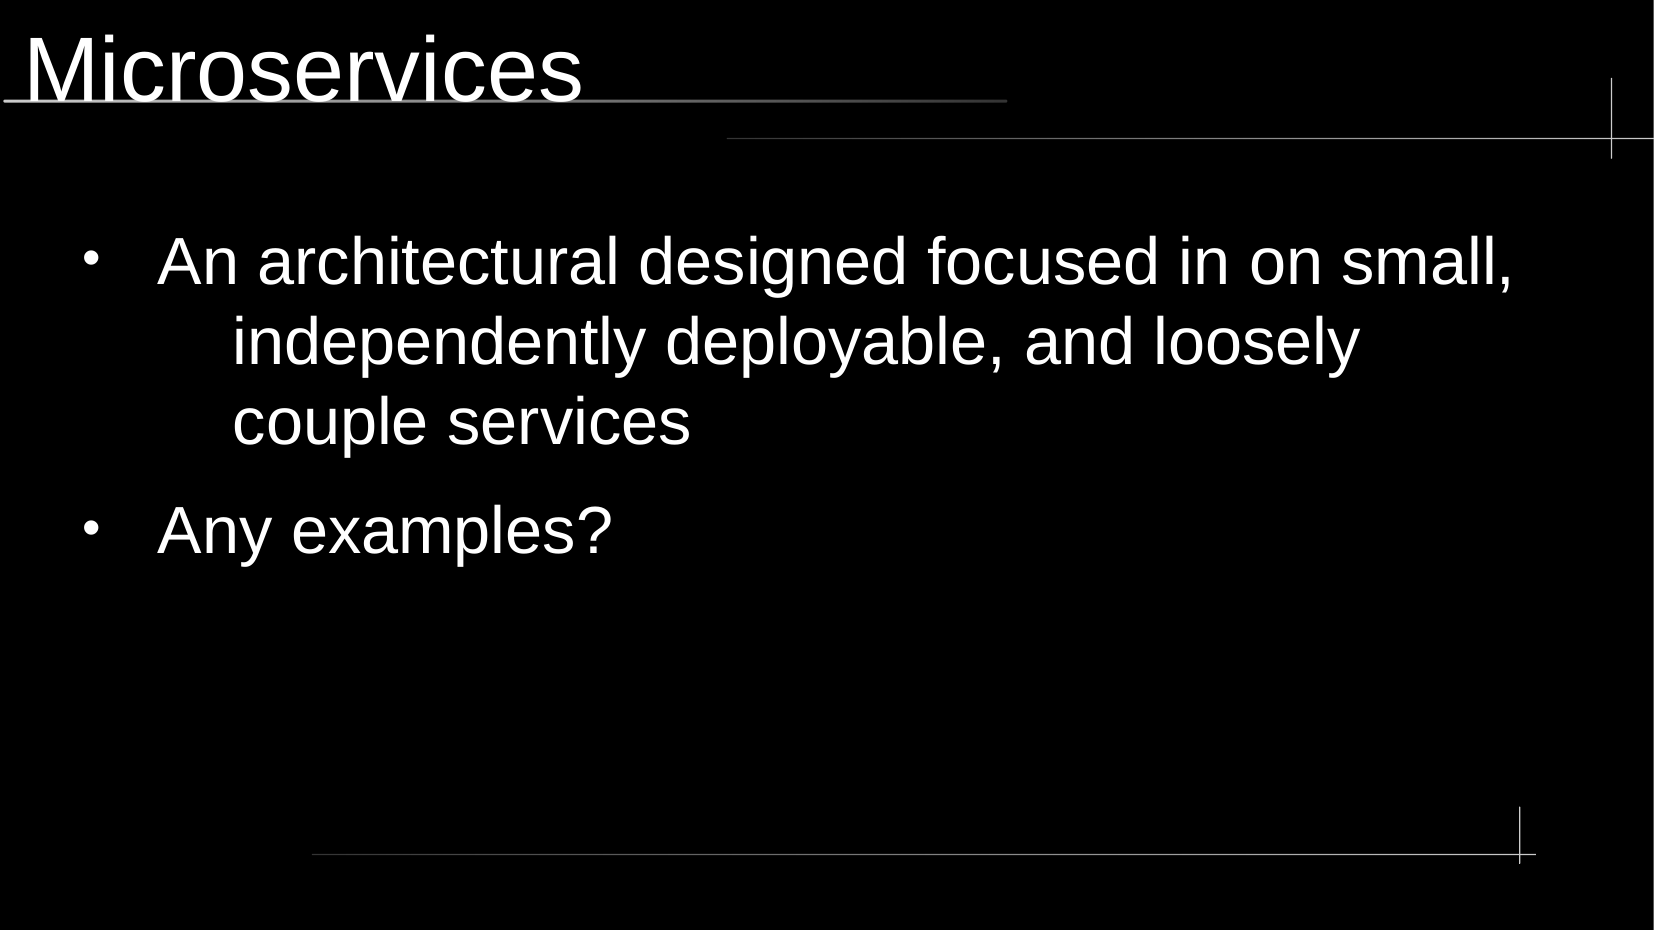

# Microservices
An architectural designed focused in on small, independently deployable, and loosely couple services
Any examples?